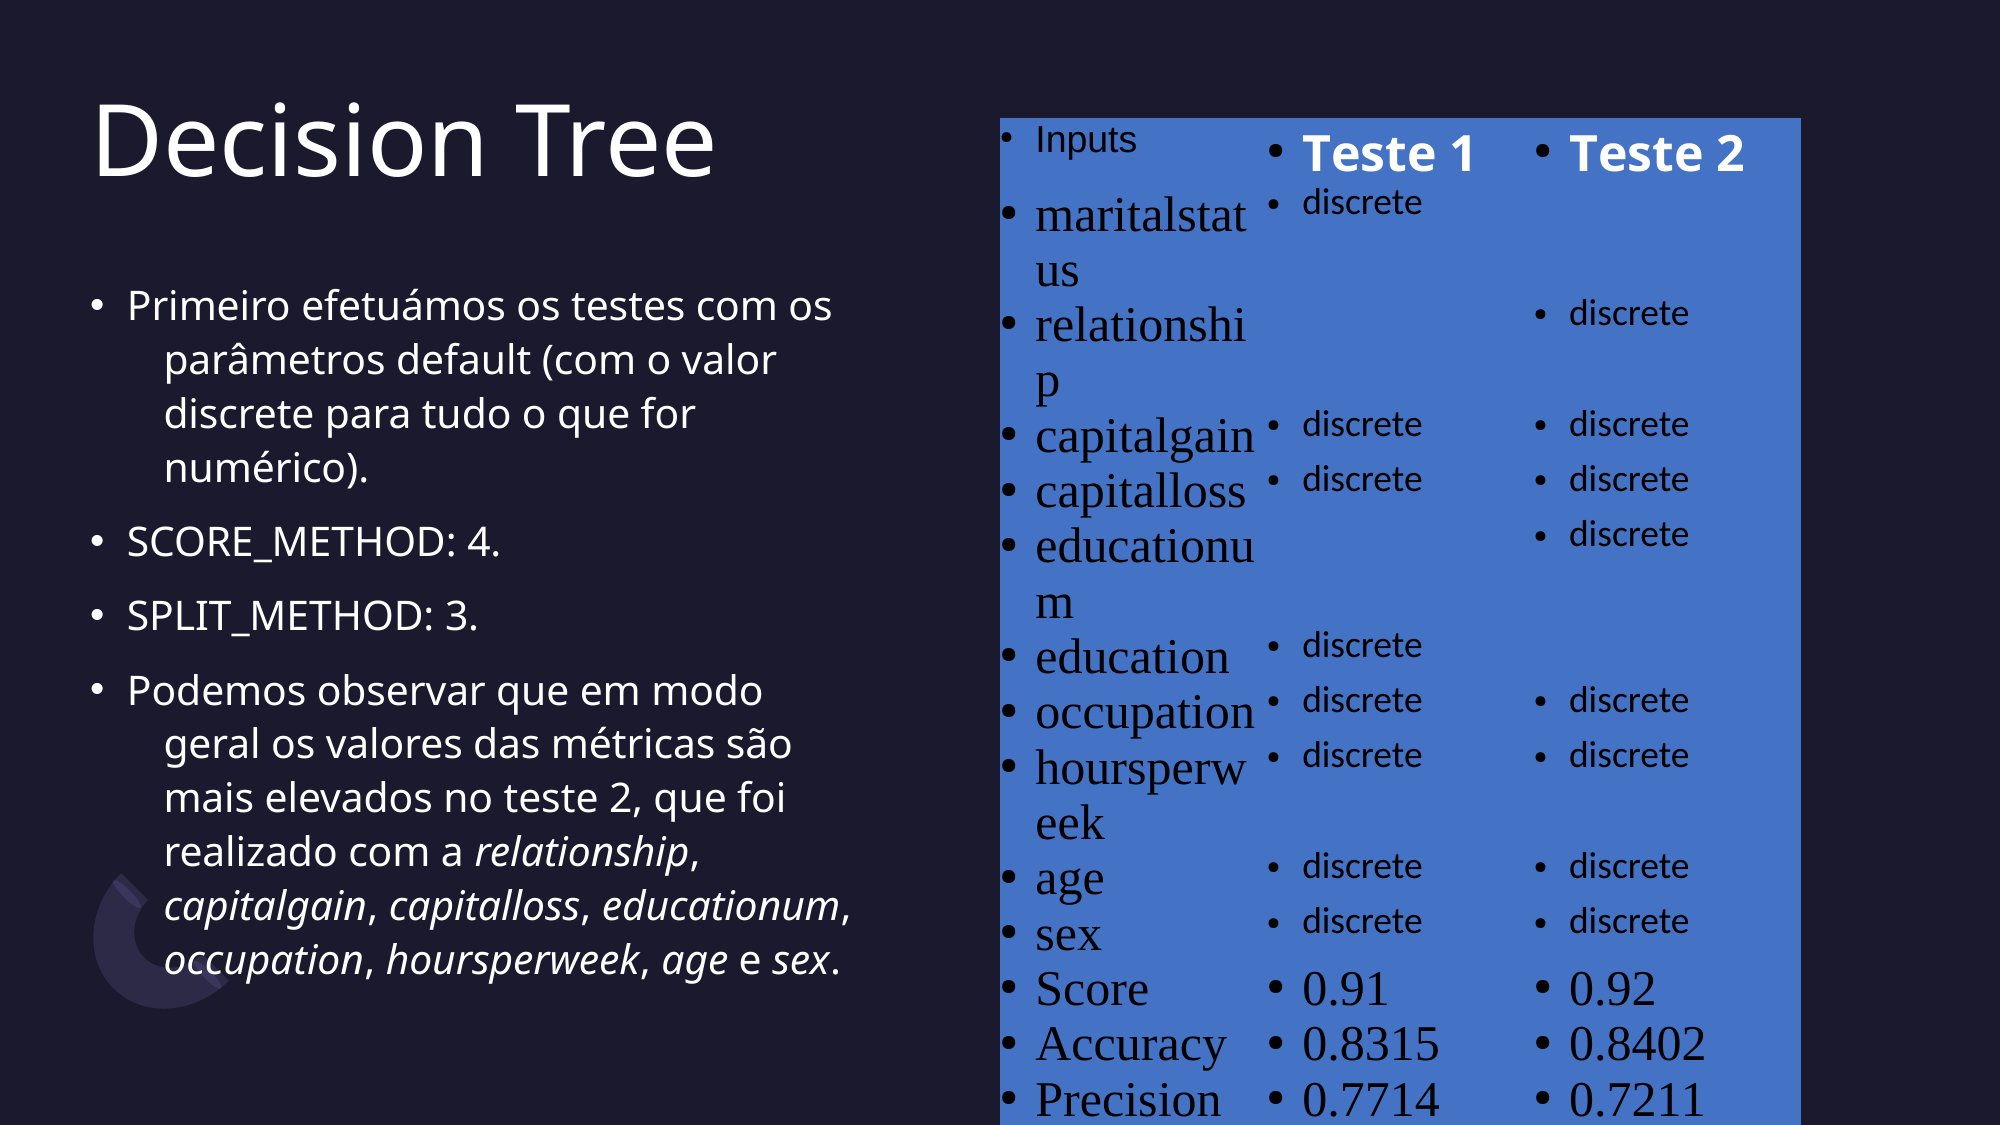

# Decision Tree
| Inputs | Teste 1 | Teste 2 |
| --- | --- | --- |
| maritalstatus | discrete | |
| relationship | | discrete |
| capitalgain | discrete | discrete |
| capitalloss | discrete | discrete |
| educationum | | discrete |
| education | discrete | |
| occupation | discrete | discrete |
| hoursperweek | discrete | discrete |
| age | discrete | discrete |
| sex | discrete | discrete |
| Score | 0.91 | 0.92 |
| Accuracy | 0.8315 | 0.8402 |
| Precision | 0.7714 | 0.7211 |
| Recall | 0.4929 | 0.6000 |
Primeiro efetuámos os testes com os parâmetros default (com o valor discrete para tudo o que for numérico).
SCORE_METHOD: 4.
SPLIT_METHOD: 3.
Podemos observar que em modo geral os valores das métricas são mais elevados no teste 2, que foi realizado com a relationship, capitalgain, capitalloss, educationum, occupation, hoursperweek, age e sex.